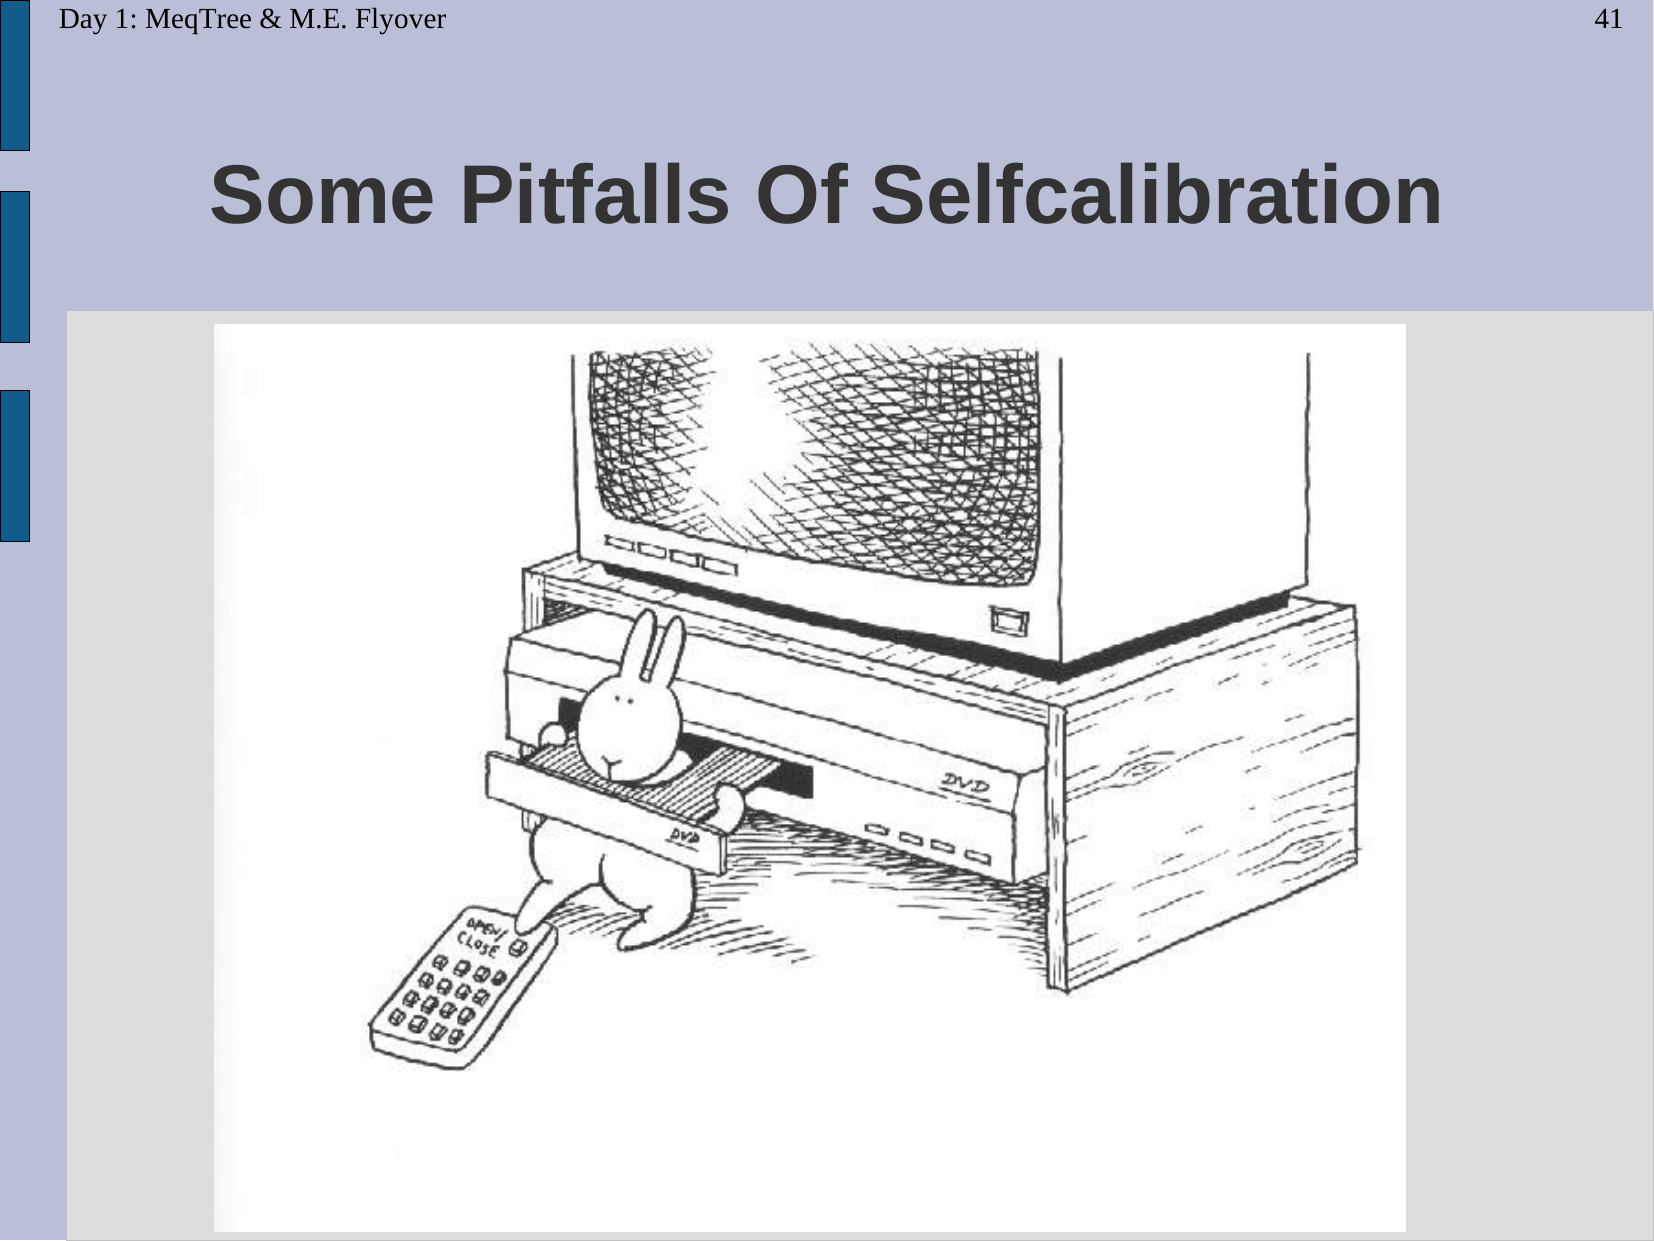

Day 1: MeqTree & M.E. Flyover
41
# Some Pitfalls Of Selfcalibration